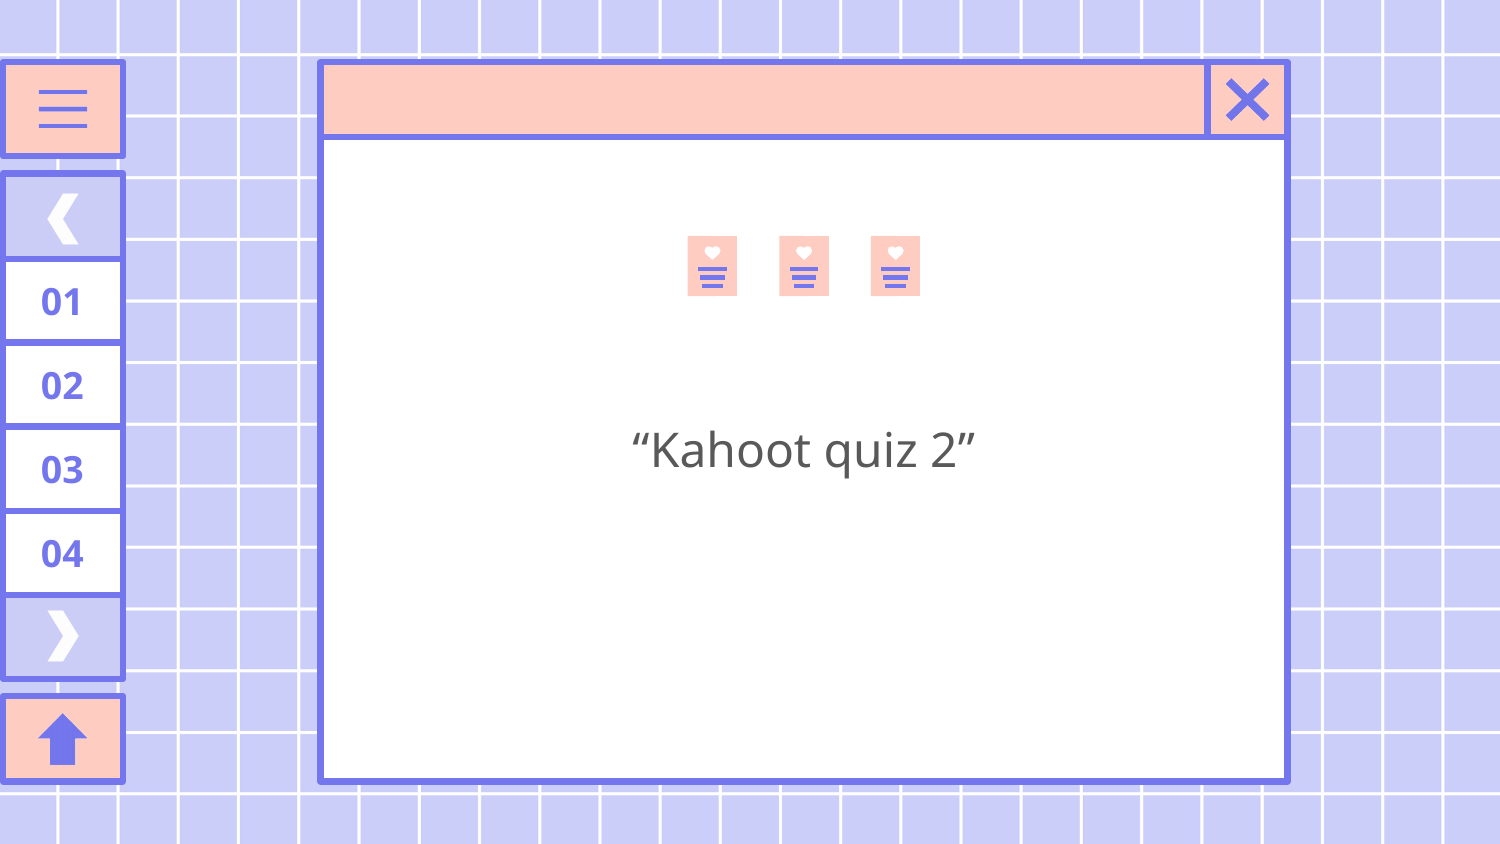

01
# “Kahoot quiz 2”
02
03
04